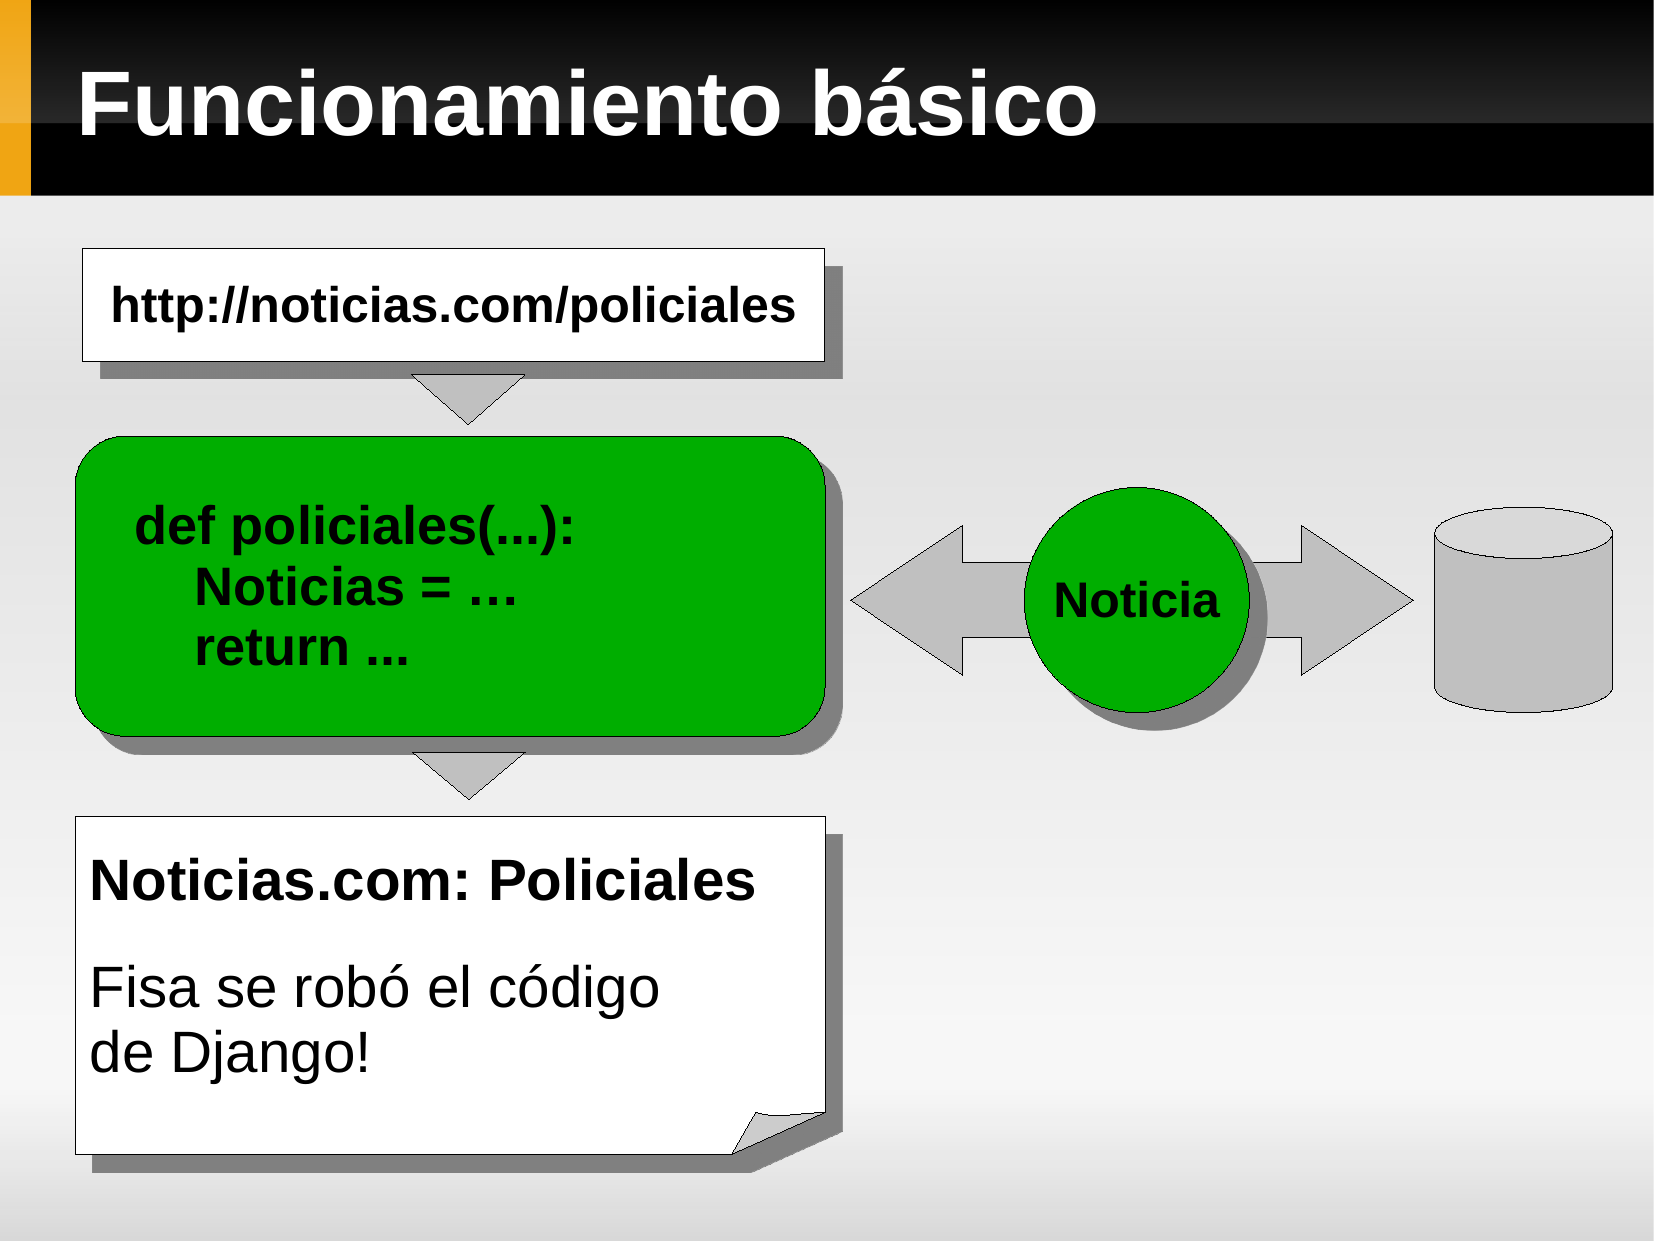

# Funcionamiento básico
http://noticias.com/policiales
 def policiales(...):
 Noticias = …
 return ...
Noticia
Noticias.com: Policiales
Fisa se robó el código
de Django!